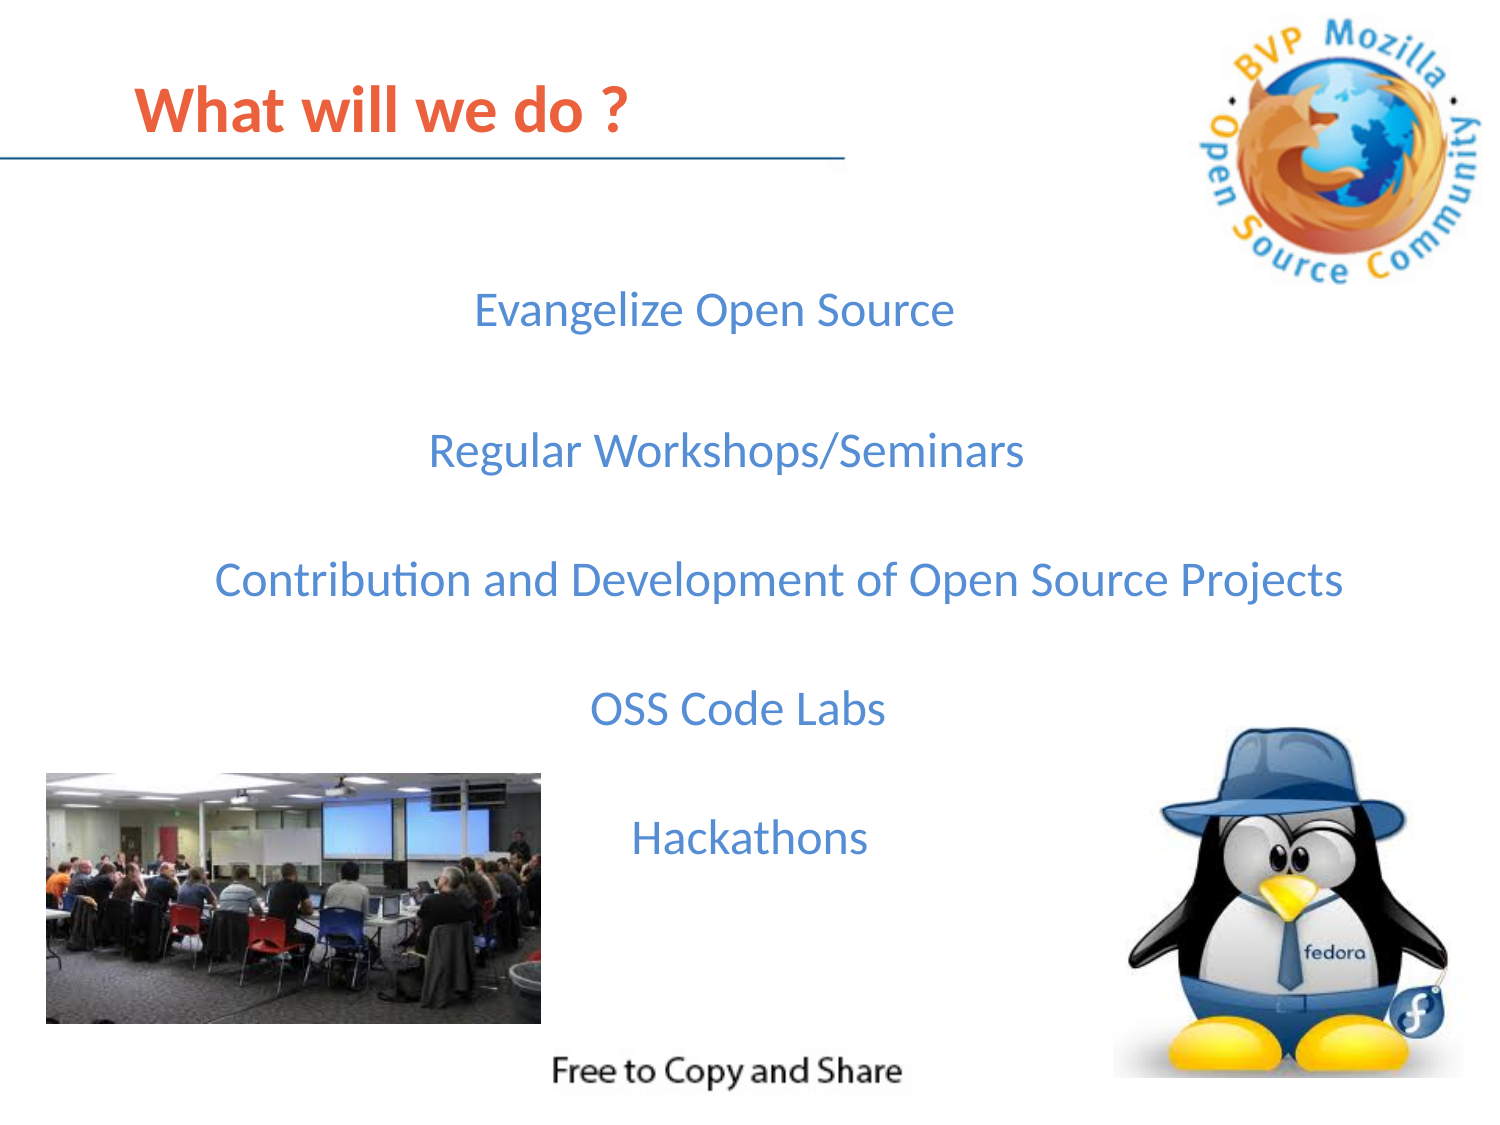

What will we do ?
Evangelize Open Source
Regular Workshops/Seminars
Contribution and Development of Open Source Projects
OSS Code Labs
Hackathons